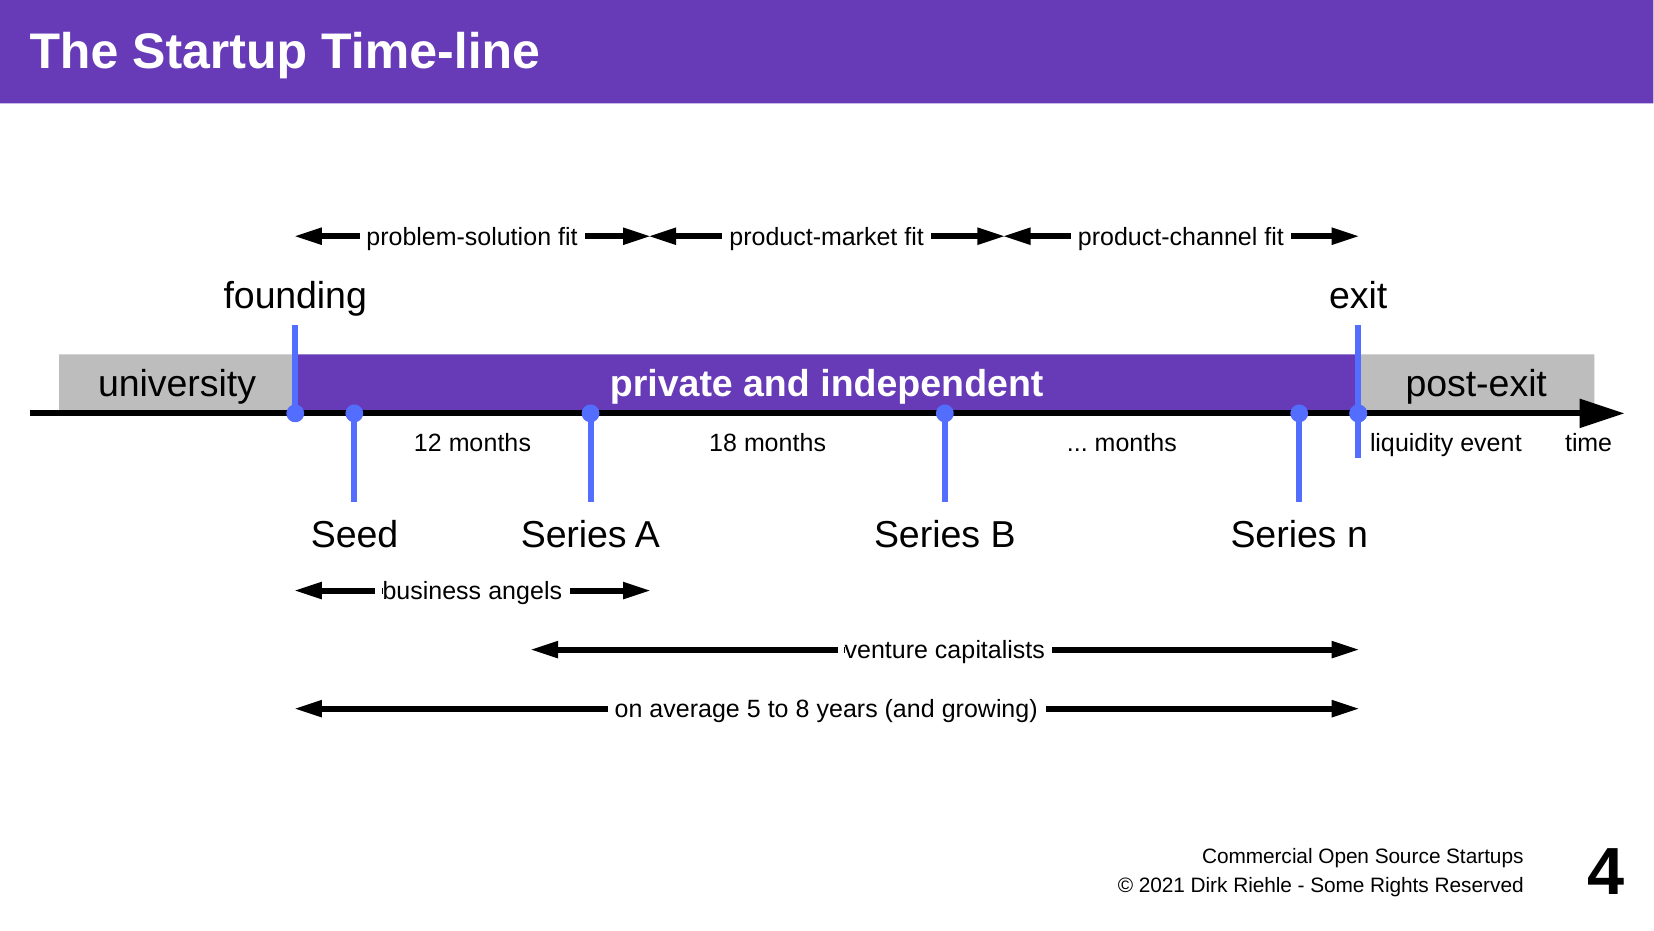

# The Startup Time-line
founding
 problem-solution fit
 product-market fit
 product-channel fit
exit
 university
 private and independent
 post-exit
12 months
18 months
... months
liquidity event
time
Seed
Series A
Series B
Series n
 business angels
 venture capitalists
 on average 5 to 8 years (and growing)
Commercial Open Source Startups
4
© 2021 Dirk Riehle - Some Rights Reserved